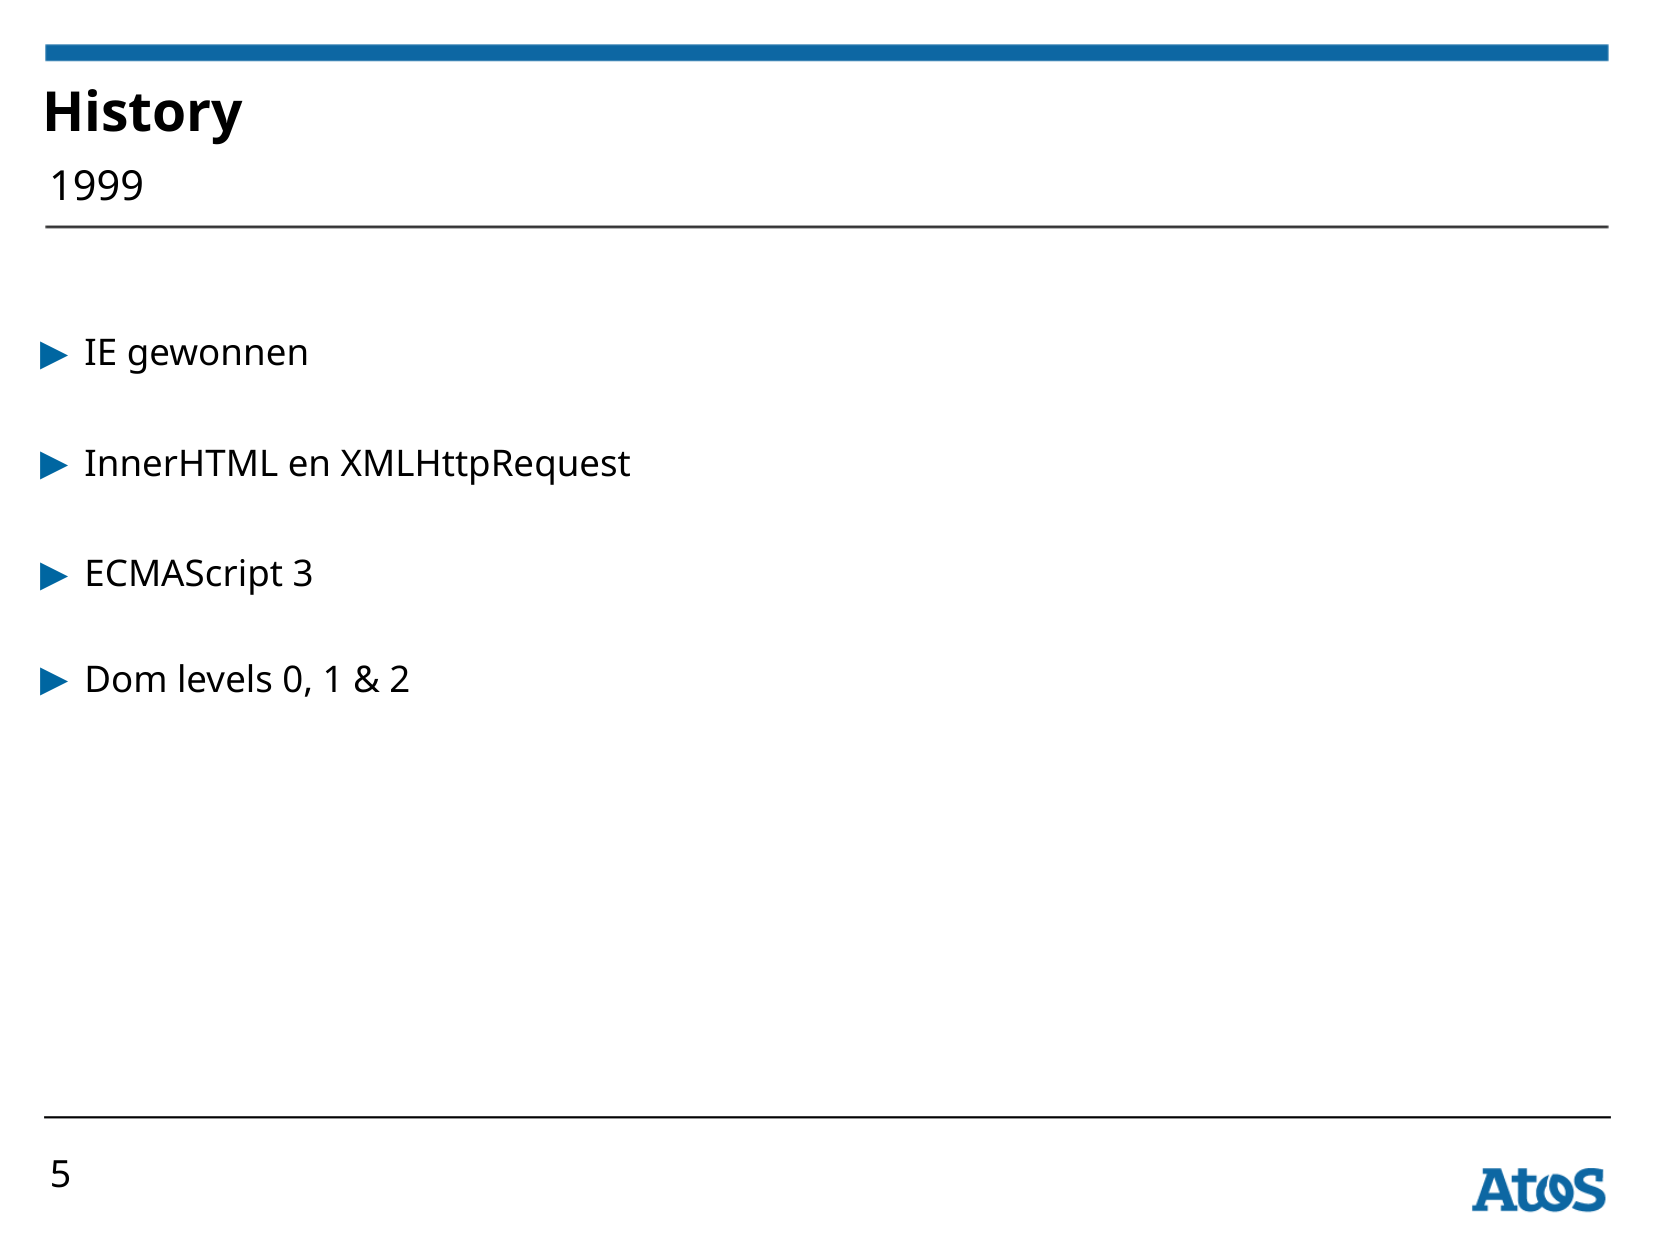

# History
1999
IE gewonnen
InnerHTML en XMLHttpRequest
ECMAScript 3
Dom levels 0, 1 & 2